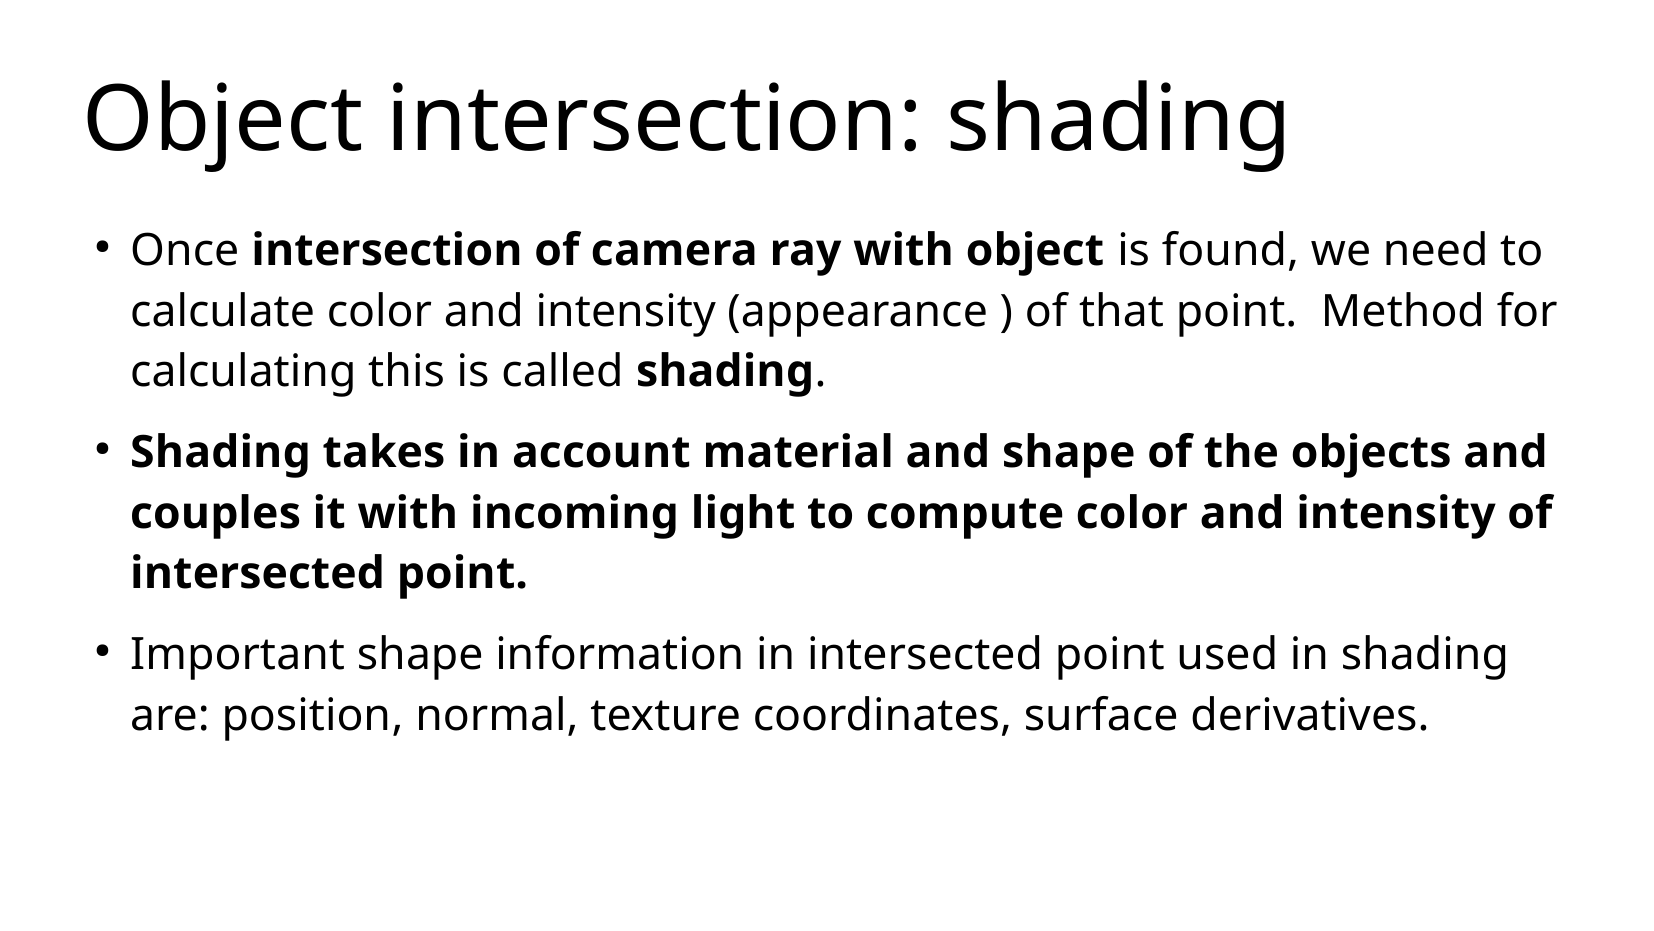

# Object intersection: shading
Once intersection of camera ray with object is found, we need to calculate color and intensity (appearance ) of that point. Method for calculating this is called shading.
Shading takes in account material and shape of the objects and couples it with incoming light to compute color and intensity of intersected point.
Important shape information in intersected point used in shading are: position, normal, texture coordinates, surface derivatives.